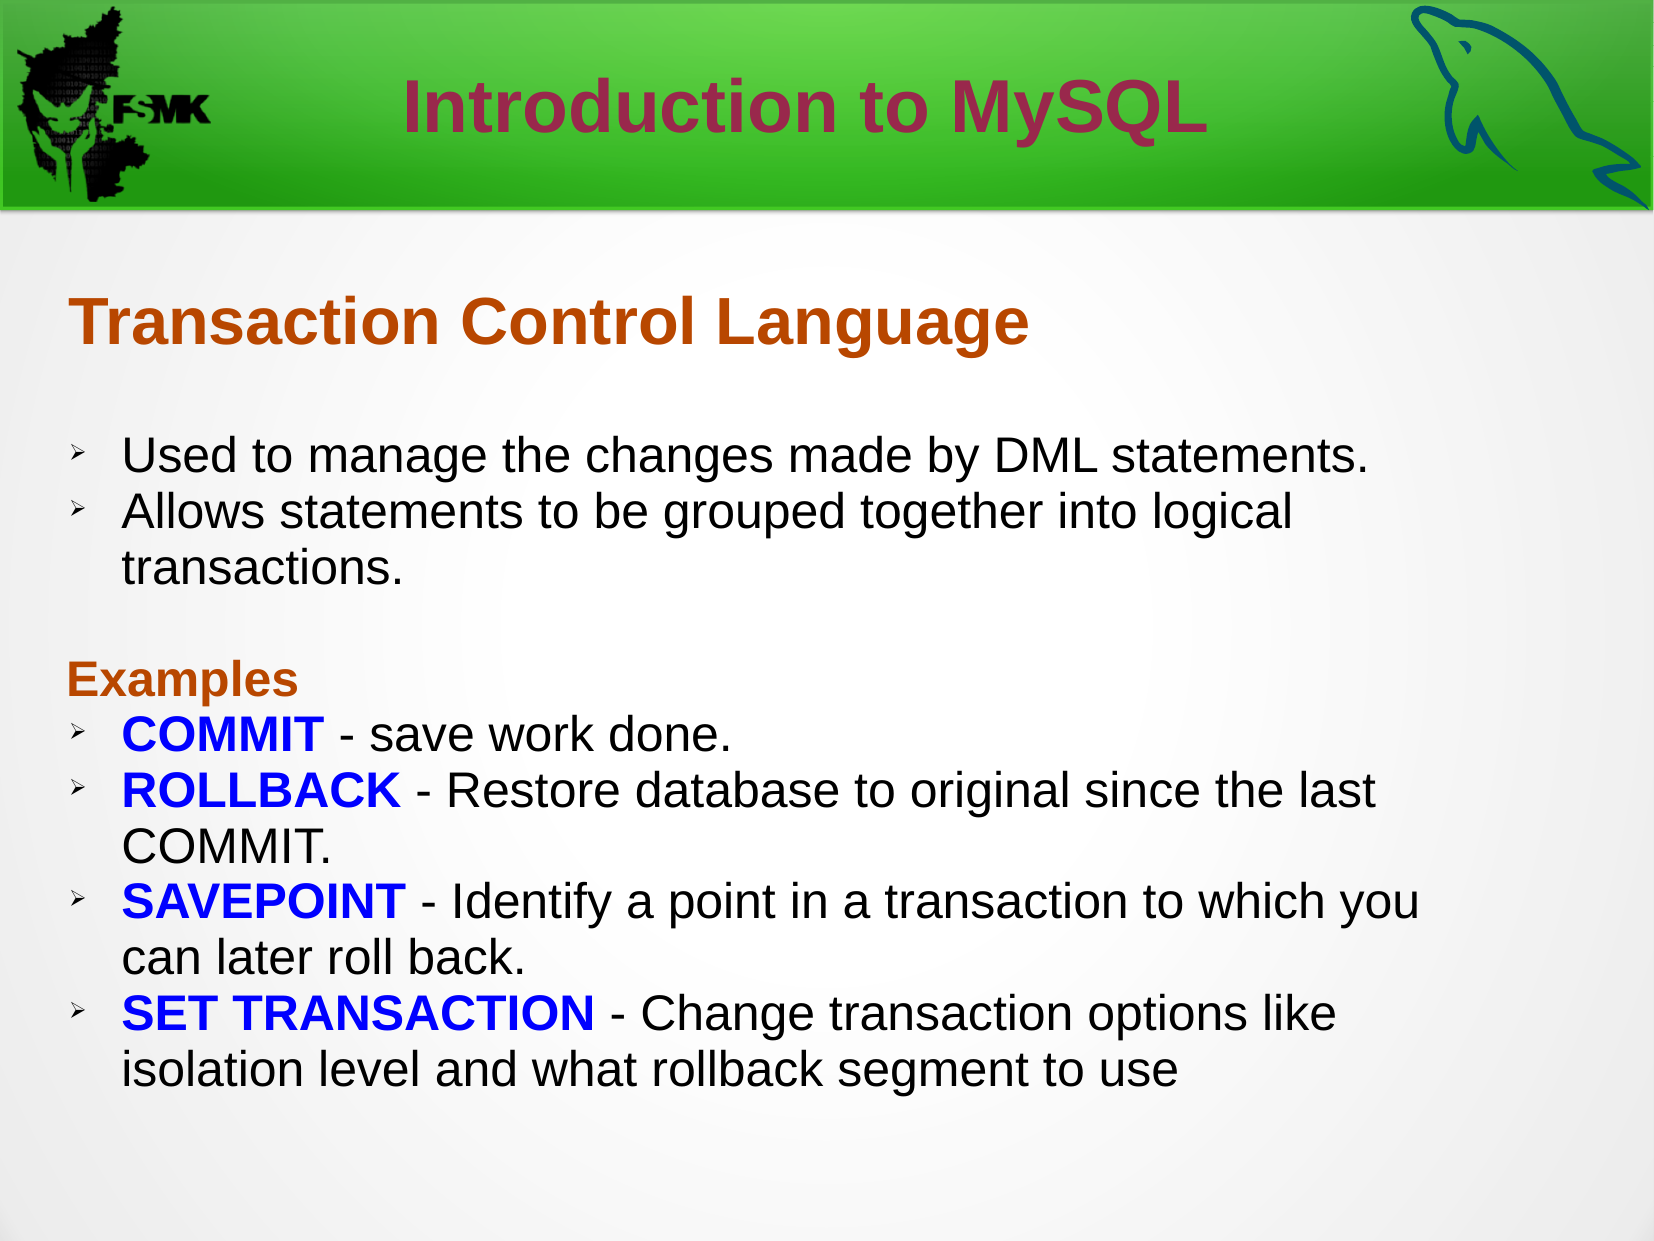

# Introduction to MySQL
Transaction Control Language
Used to manage the changes made by DML statements.
Allows statements to be grouped together into logical transactions.
Examples
COMMIT - save work done.
ROLLBACK - Restore database to original since the last COMMIT.
SAVEPOINT - Identify a point in a transaction to which you can later roll back.
SET TRANSACTION - Change transaction options like isolation level and what rollback segment to use